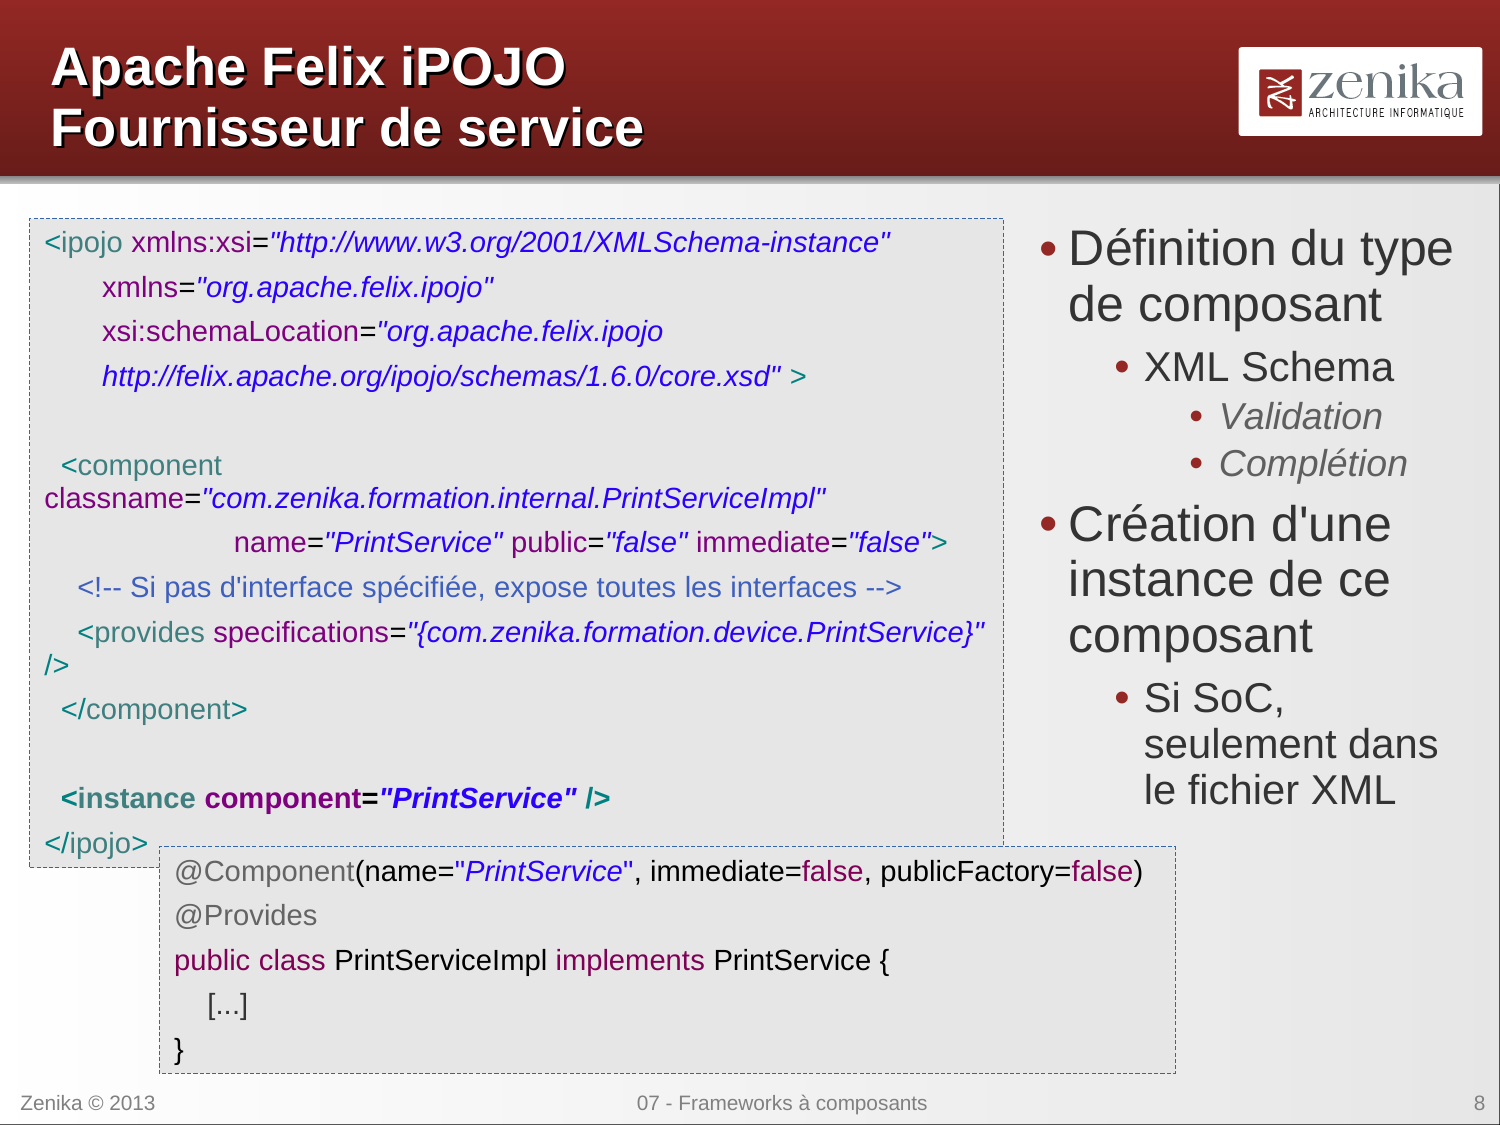

# Apache Felix iPOJO Fournisseur de service
<ipojo xmlns:xsi="http://www.w3.org/2001/XMLSchema-instance"
 xmlns="org.apache.felix.ipojo"
 xsi:schemaLocation="org.apache.felix.ipojo
 http://felix.apache.org/ipojo/schemas/1.6.0/core.xsd" >
 <component classname="com.zenika.formation.internal.PrintServiceImpl"
 name="PrintService" public="false" immediate="false">
 <!-- Si pas d'interface spécifiée, expose toutes les interfaces -->
 <provides specifications="{com.zenika.formation.device.PrintService}" />
 </component>
 <instance component="PrintService" />
</ipojo>
Définition du type de composant
XML Schema
Validation
Complétion
Création d'une instance de ce composant
Si SoC, seulement dans le fichier XML
@Component(name="PrintService", immediate=false, publicFactory=false)
@Provides
public class PrintServiceImpl implements PrintService {
 [...]
}